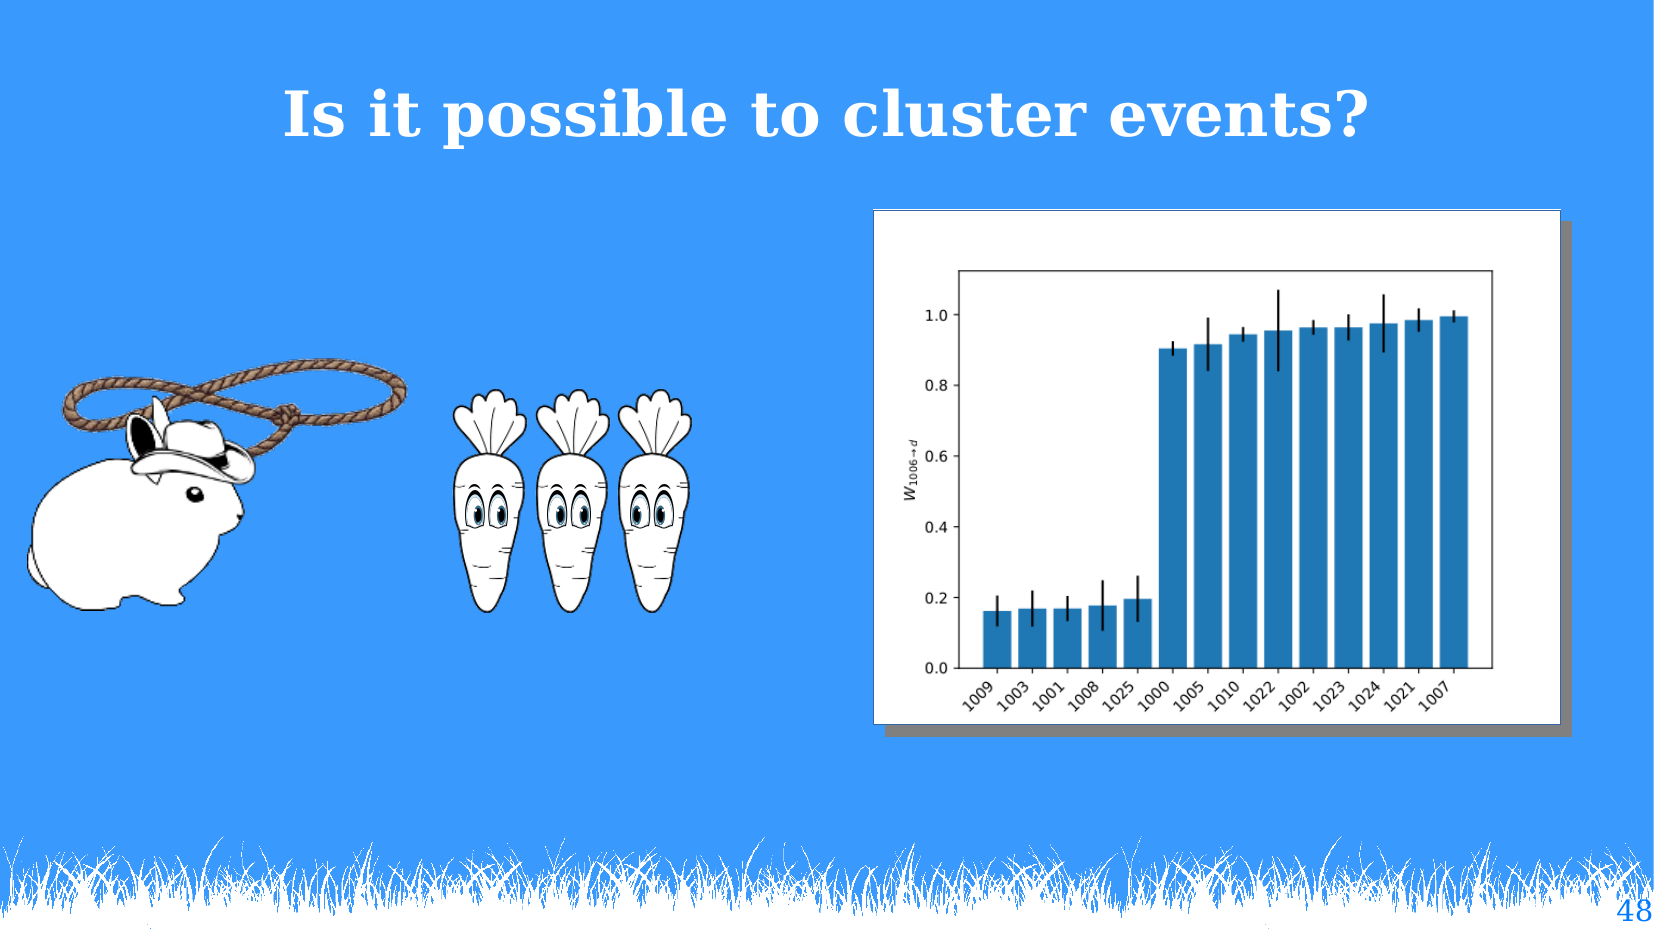

# Is it possible to cluster events?
48